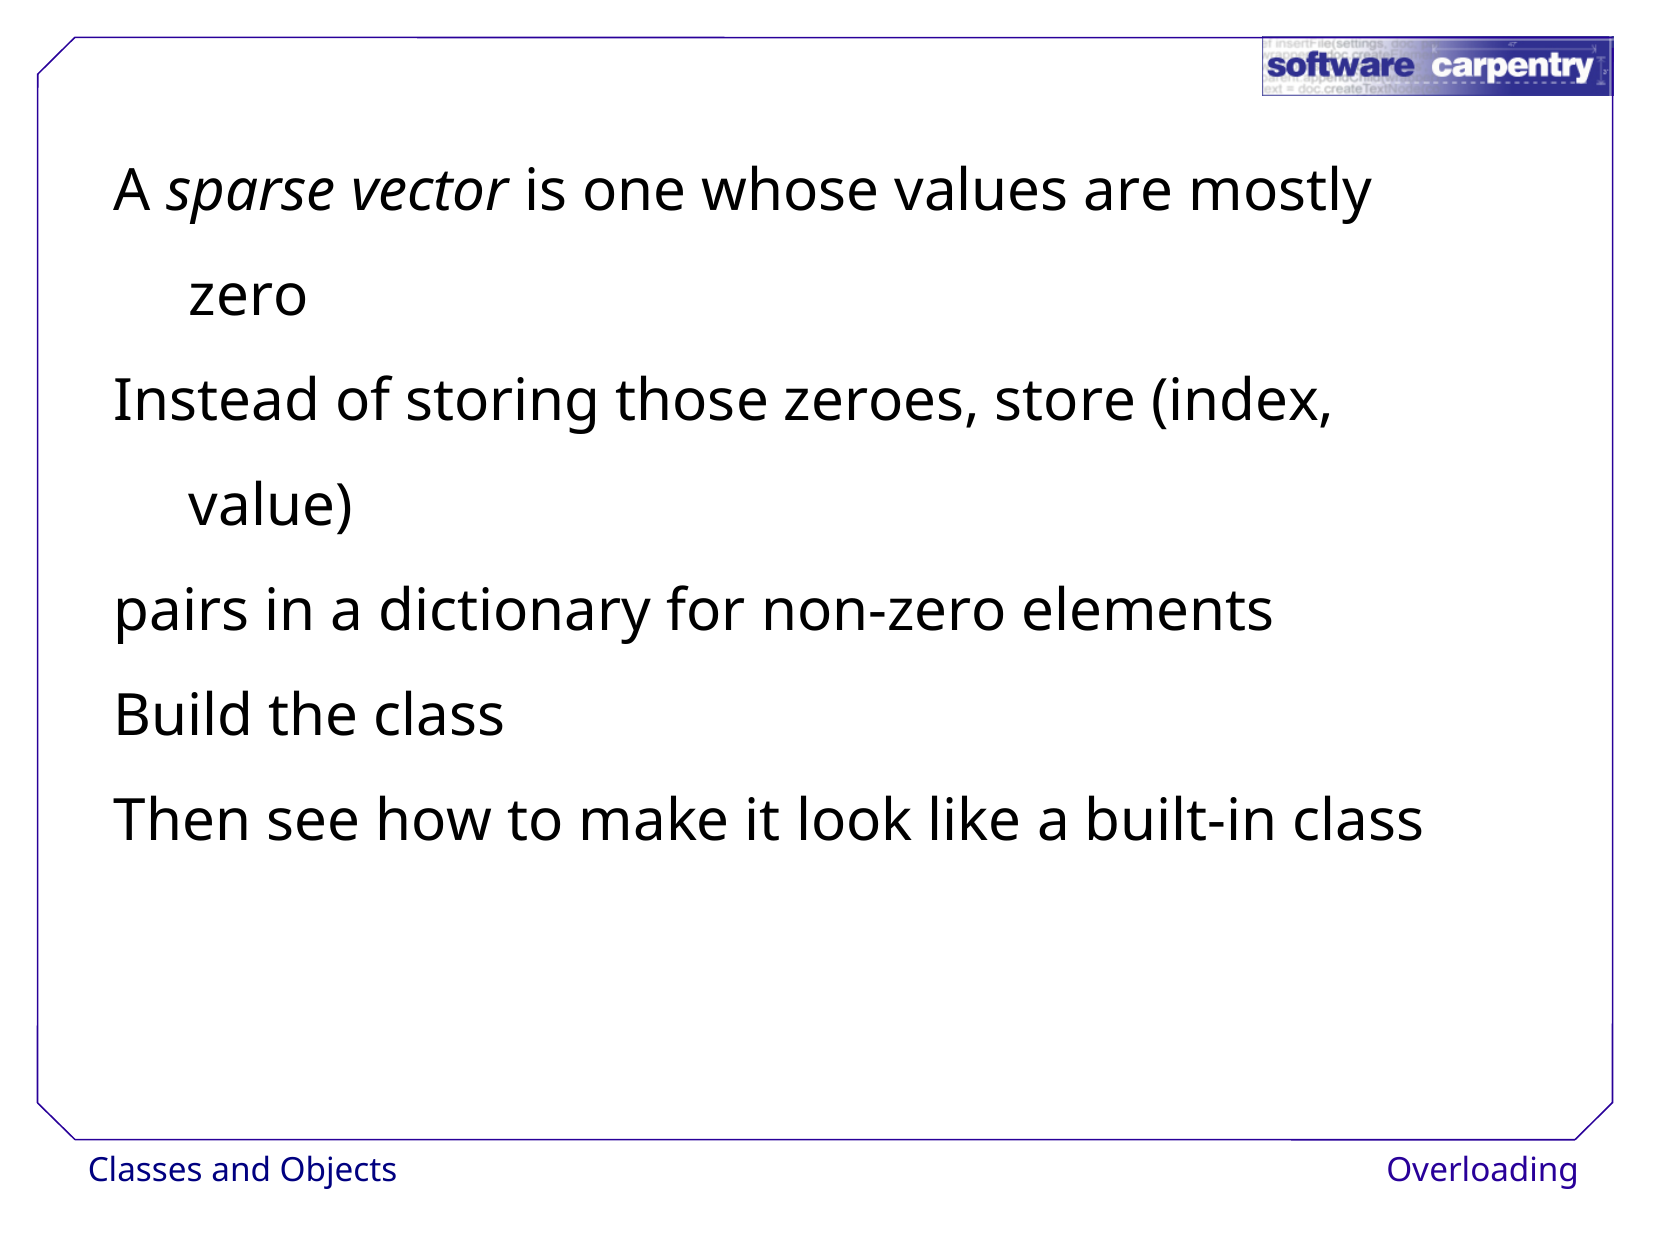

A sparse vector is one whose values are mostly zero
Instead of storing those zeroes, store (index, value)
pairs in a dictionary for non-zero elements
Build the class
Then see how to make it look like a built-in class